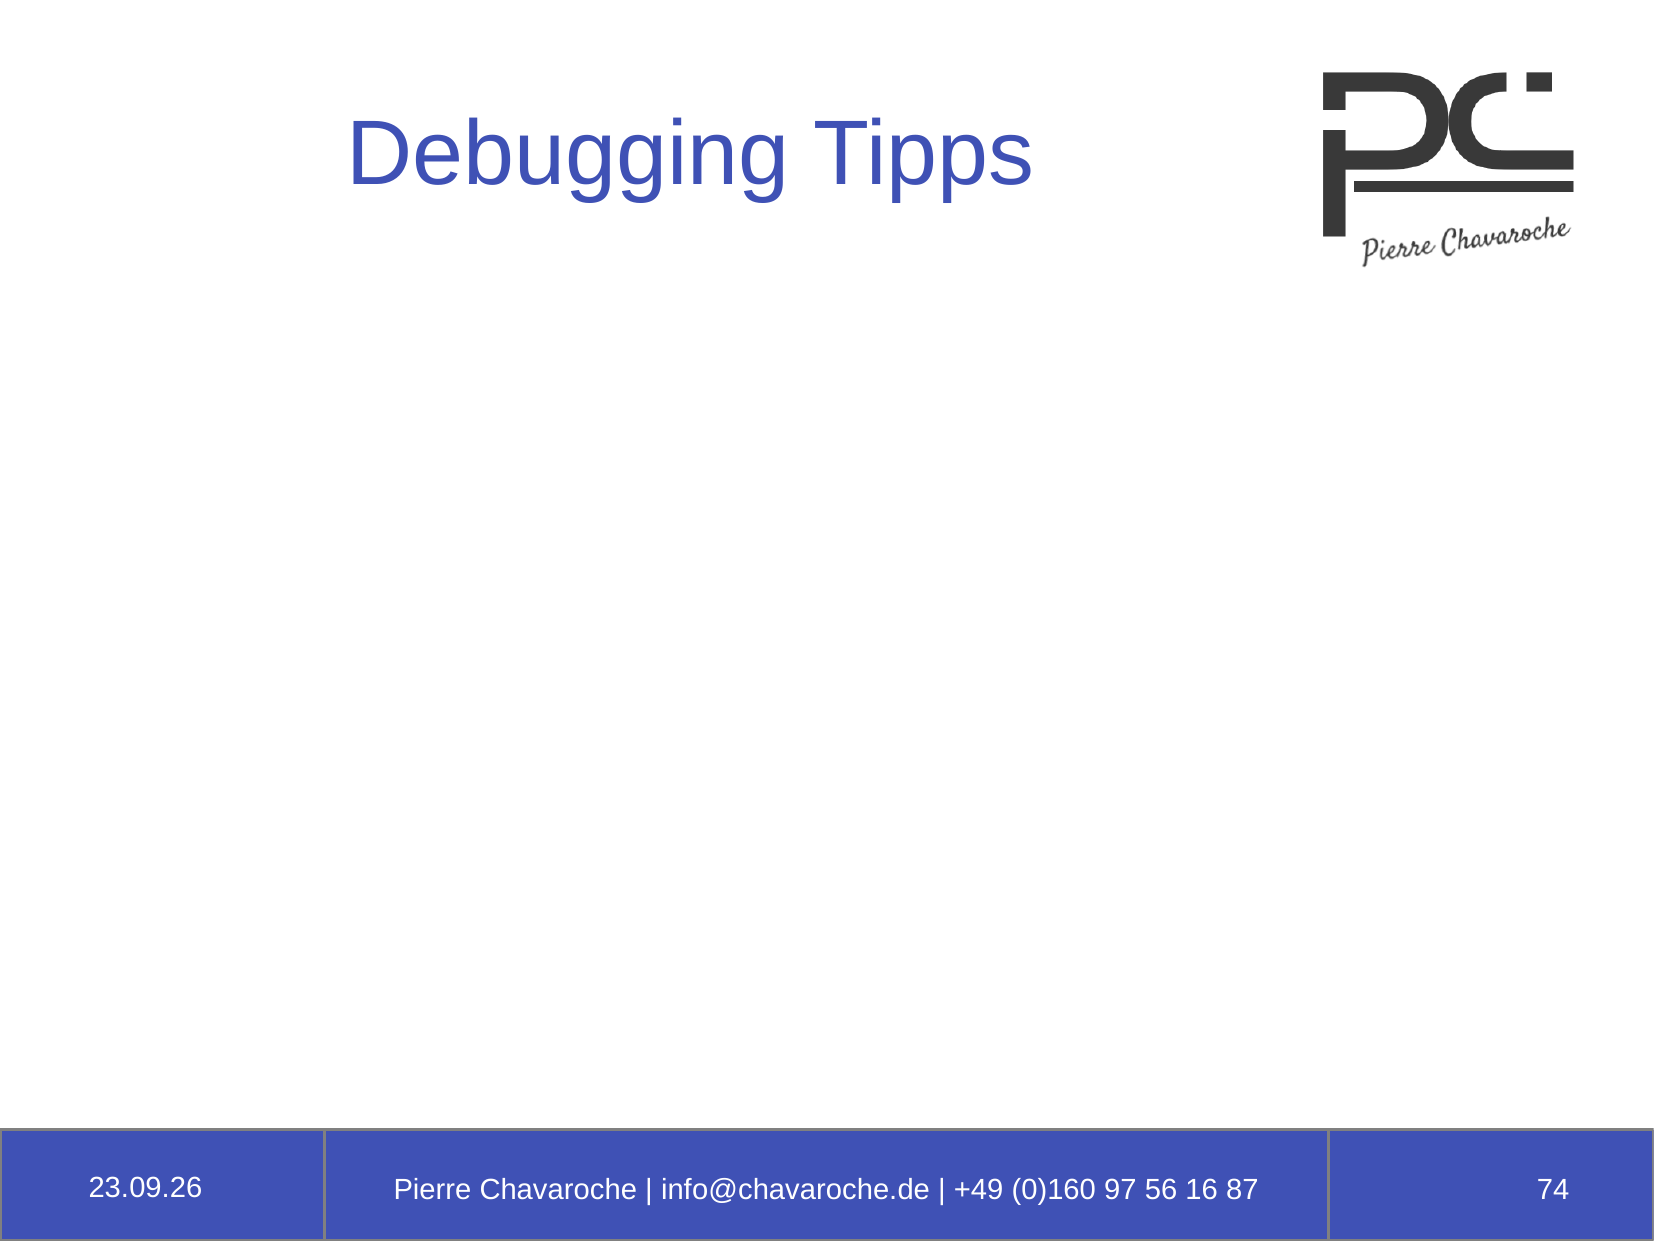

# Debugging Tipps
Pierre Chavaroche | info@chavaroche.de | +49 (0)160 97 56 16 87
74